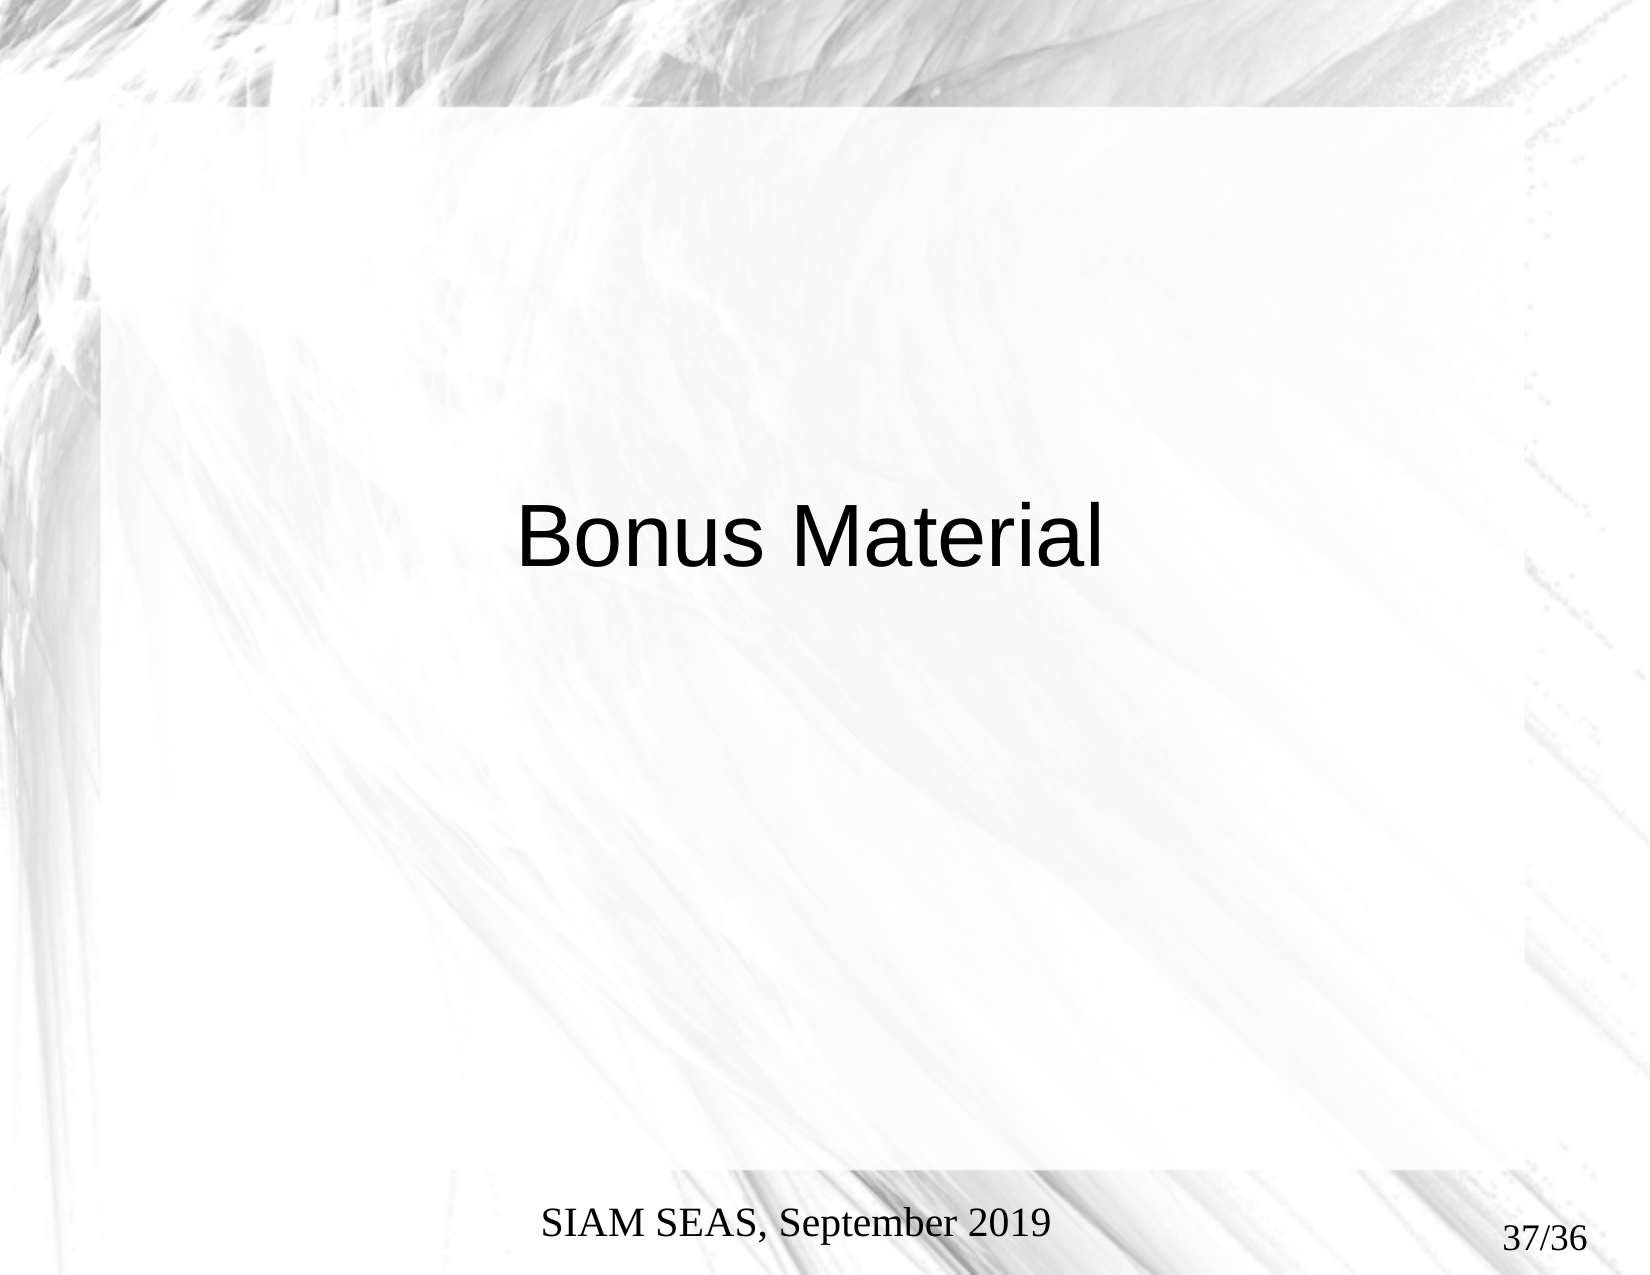

# Bonus Material
SIAM SEAS, September 2019
37